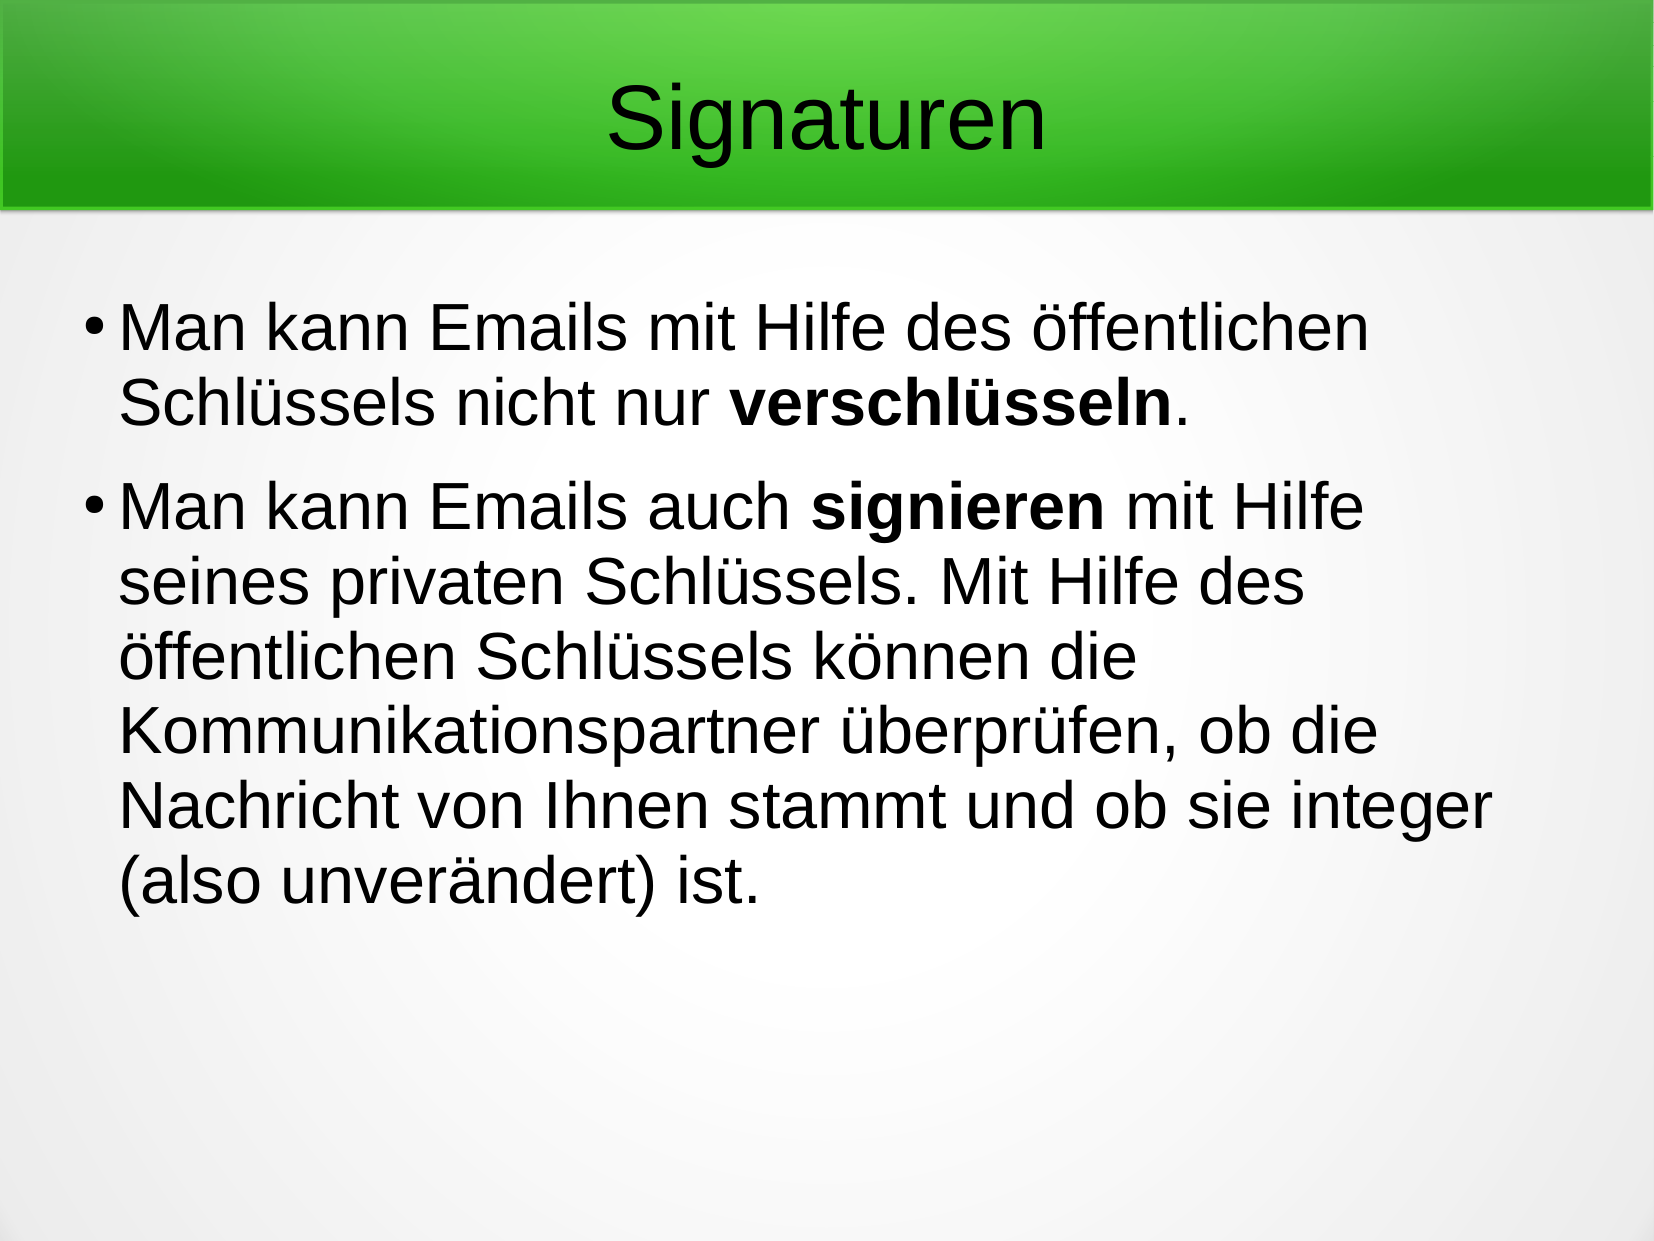

# Signaturen
Man kann Emails mit Hilfe des öffentlichen Schlüssels nicht nur verschlüsseln.
Man kann Emails auch signieren mit Hilfe seines privaten Schlüssels. Mit Hilfe des öffentlichen Schlüssels können die Kommunikationspartner überprüfen, ob die Nachricht von Ihnen stammt und ob sie integer (also unverändert) ist.